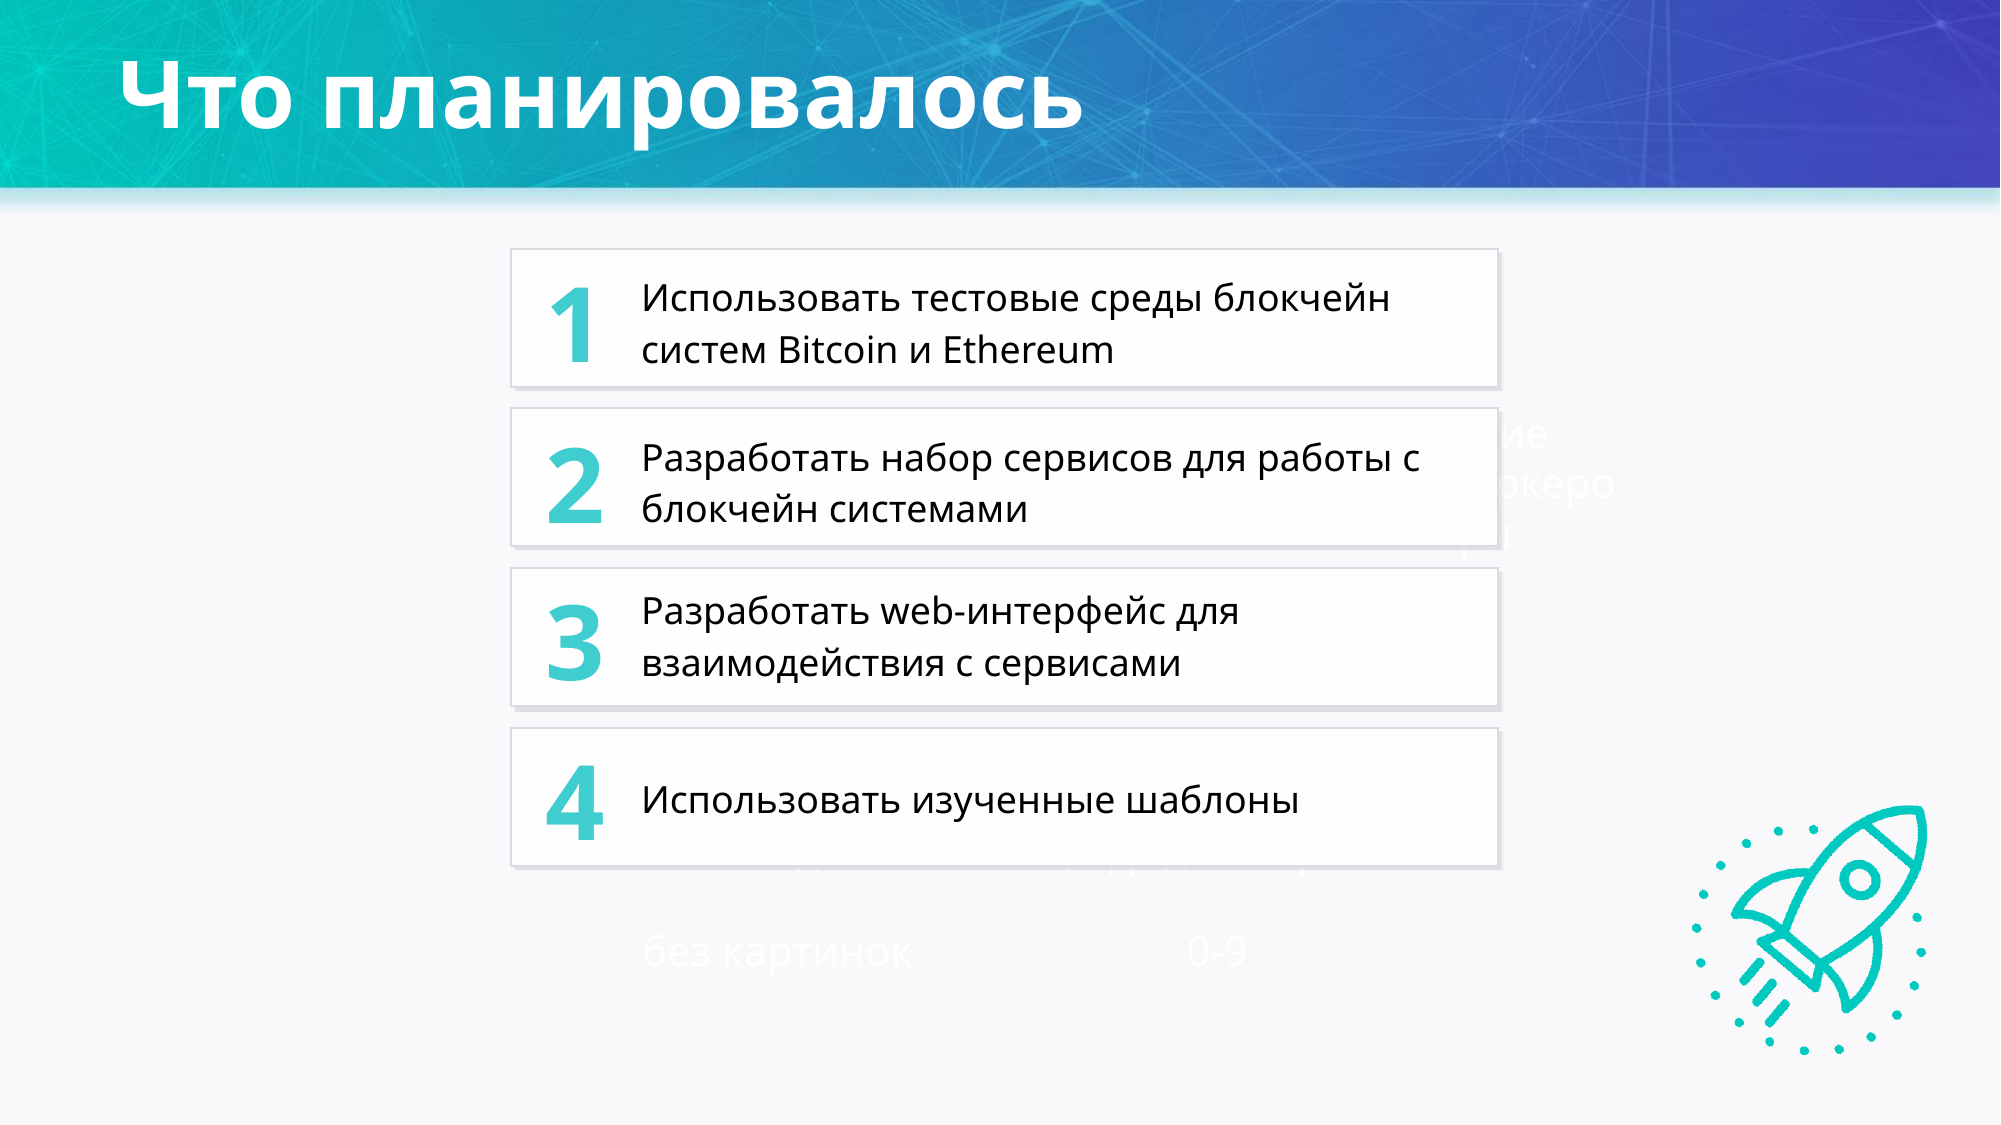

Что планировалось
1
Использовать тестовые среды блокчейн систем Bitcoin и Ethereum
2
Выделение фигурой/маркером инфы
Разработать набор сервисов для работы с блокчейн системами
3
Разработать web-интерфейс для взаимодействия с сервисами
4
Использовать изученные шаблоны
Одна мысль на слайде
без картинок
Использование цифр для опроса
0-9